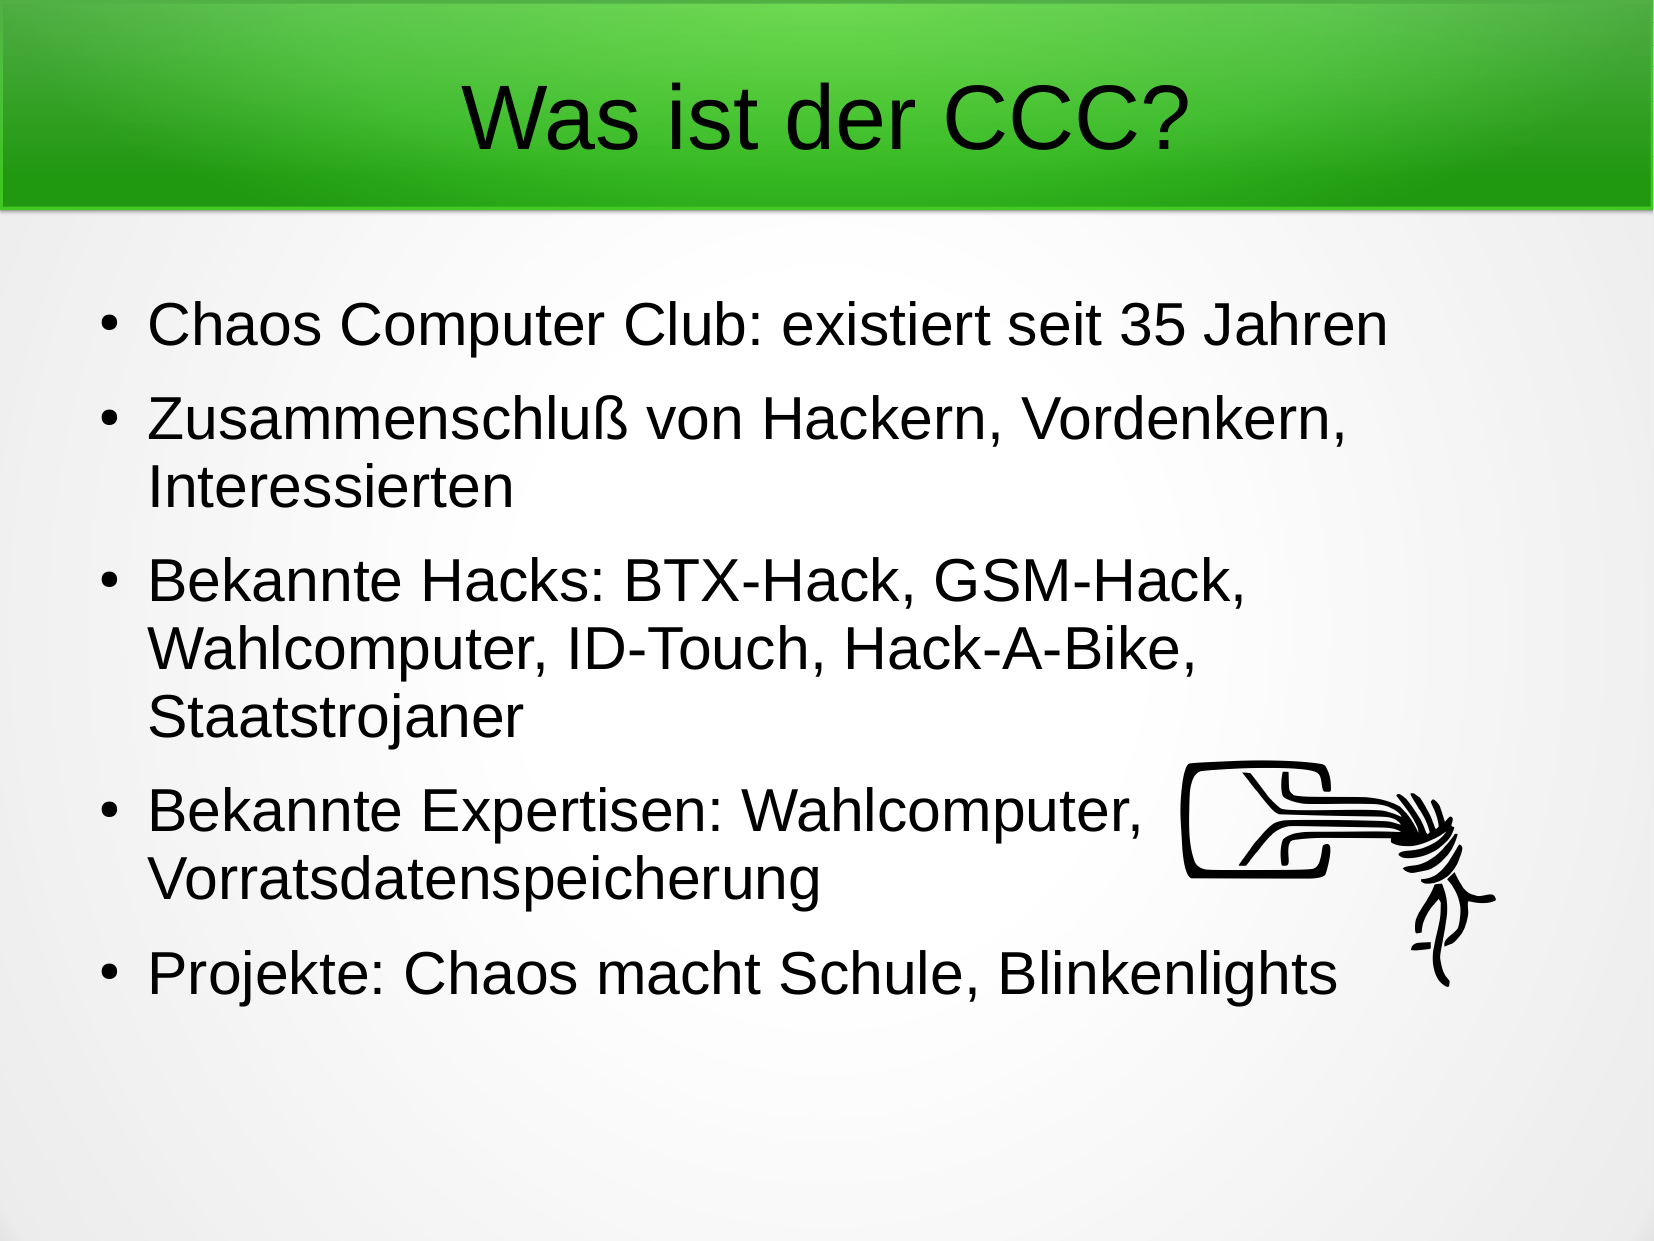

# Was ist der CCC?
Chaos Computer Club: existiert seit 35 Jahren
Zusammenschluß von Hackern, Vordenkern, Interessierten
Bekannte Hacks: BTX-Hack, GSM-Hack, Wahlcomputer, ID-Touch, Hack-A-Bike, Staatstrojaner
Bekannte Expertisen: Wahlcomputer, Vorratsdatenspeicherung
Projekte: Chaos macht Schule, Blinkenlights